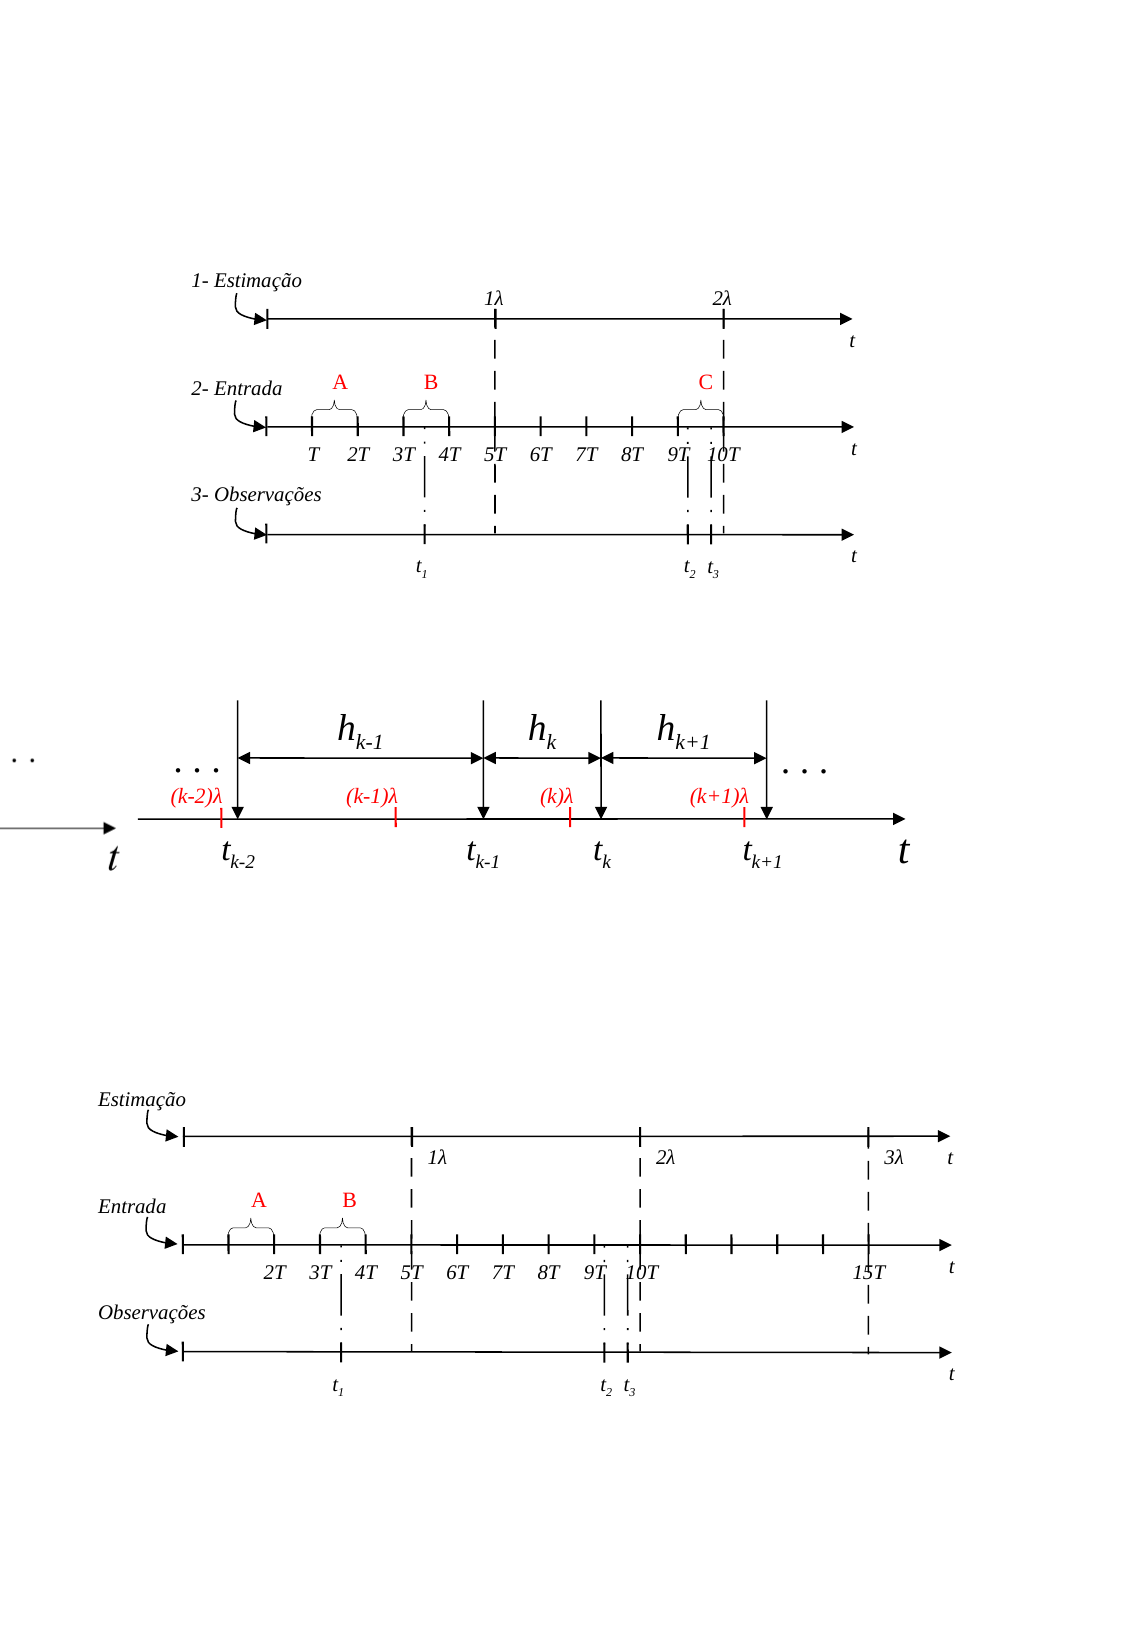

1- Estimação
1λ
2λ
t
A
B
C
2- Entrada
t
T
2T
3T
4T
5T
6T
7T
8T
9T
10T
3- Observações
t
t1
t2
t3
hk-1
hk
hk+1
. . .
. . .
(k-2)λ
(k-1)λ
(k)λ
(k+1)λ
t
tk-2
tk-1
tk
tk+1
Estimação
1λ
2λ
3λ
t
A
B
Entrada
t
2T
3T
4T
5T
6T
7T
8T
9T
10T
15T
Observações
t
t1
t2
t3